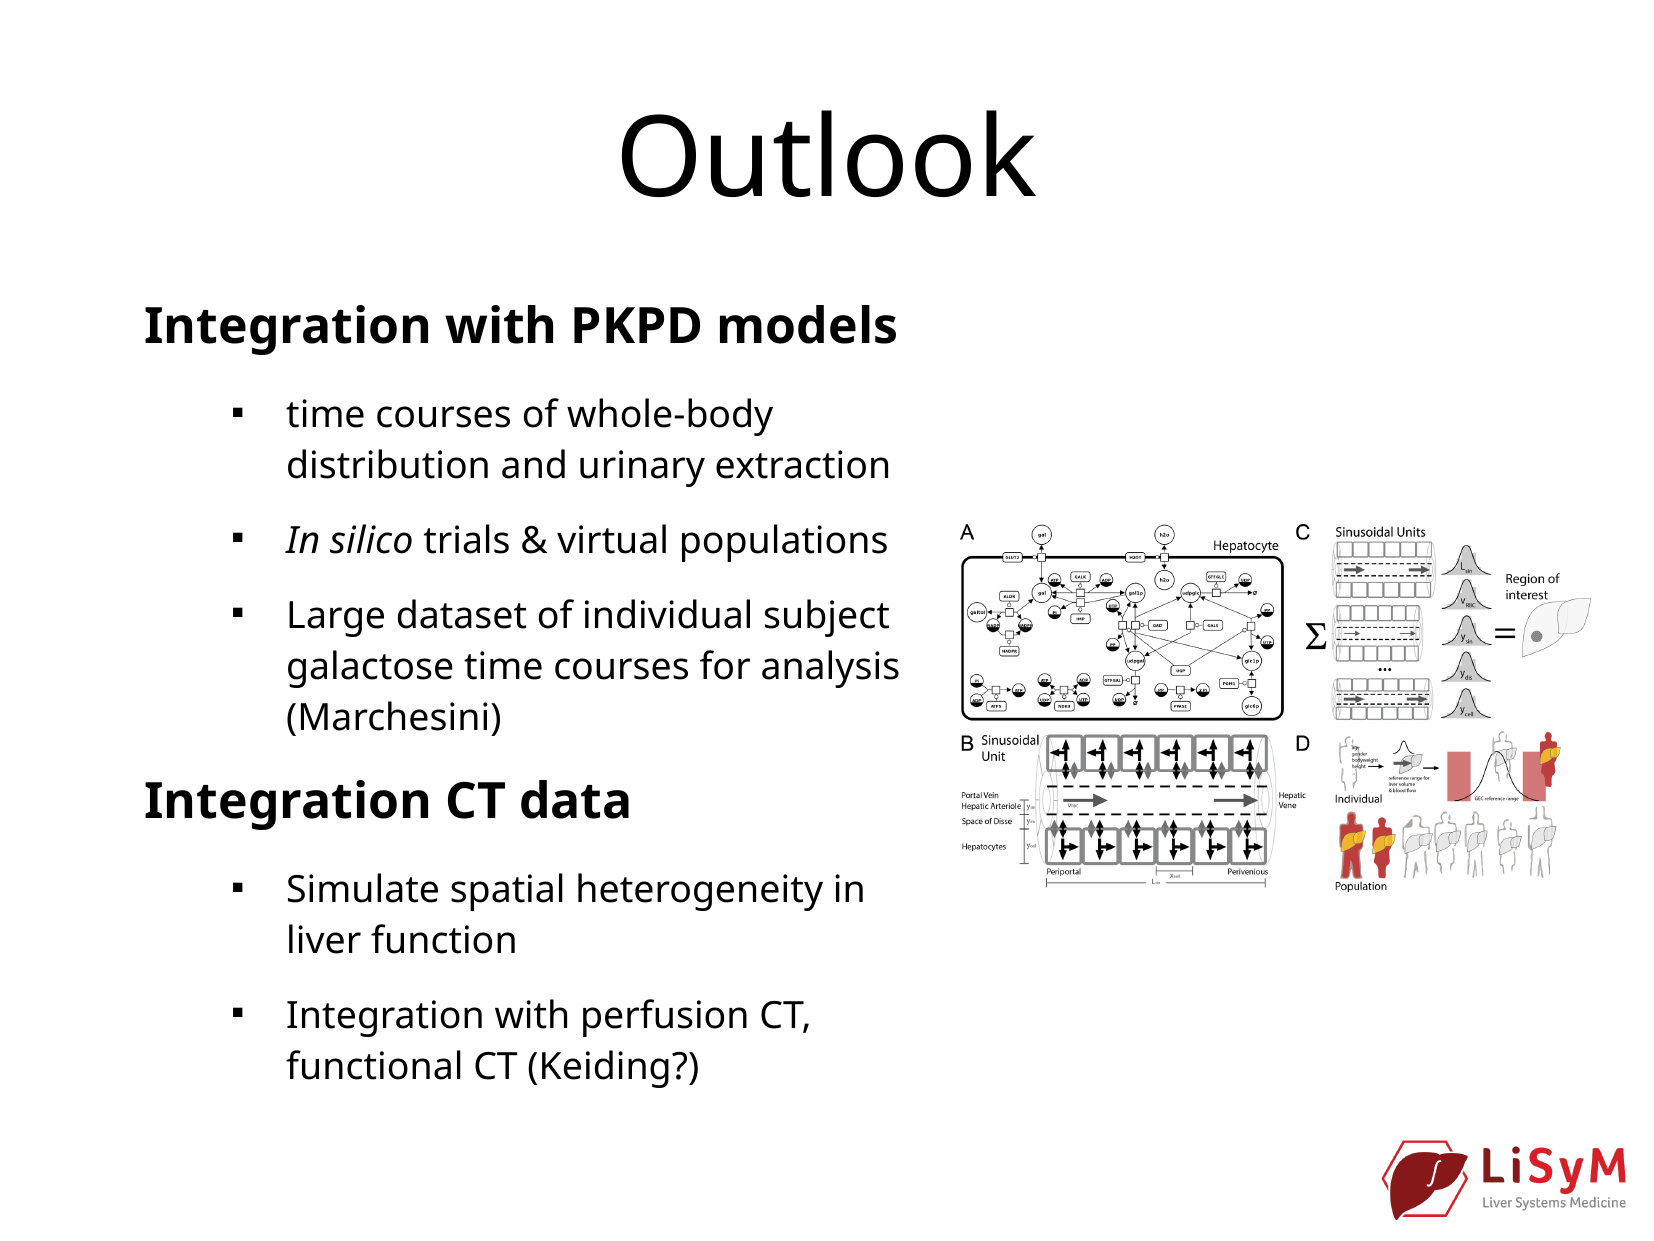

# Outlook
Integration with PKPD models
time courses of whole-body distribution and urinary extraction
In silico trials & virtual populations
Large dataset of individual subject galactose time courses for analysis (Marchesini)
Integration CT data
Simulate spatial heterogeneity in liver function
Integration with perfusion CT, functional CT (Keiding?)